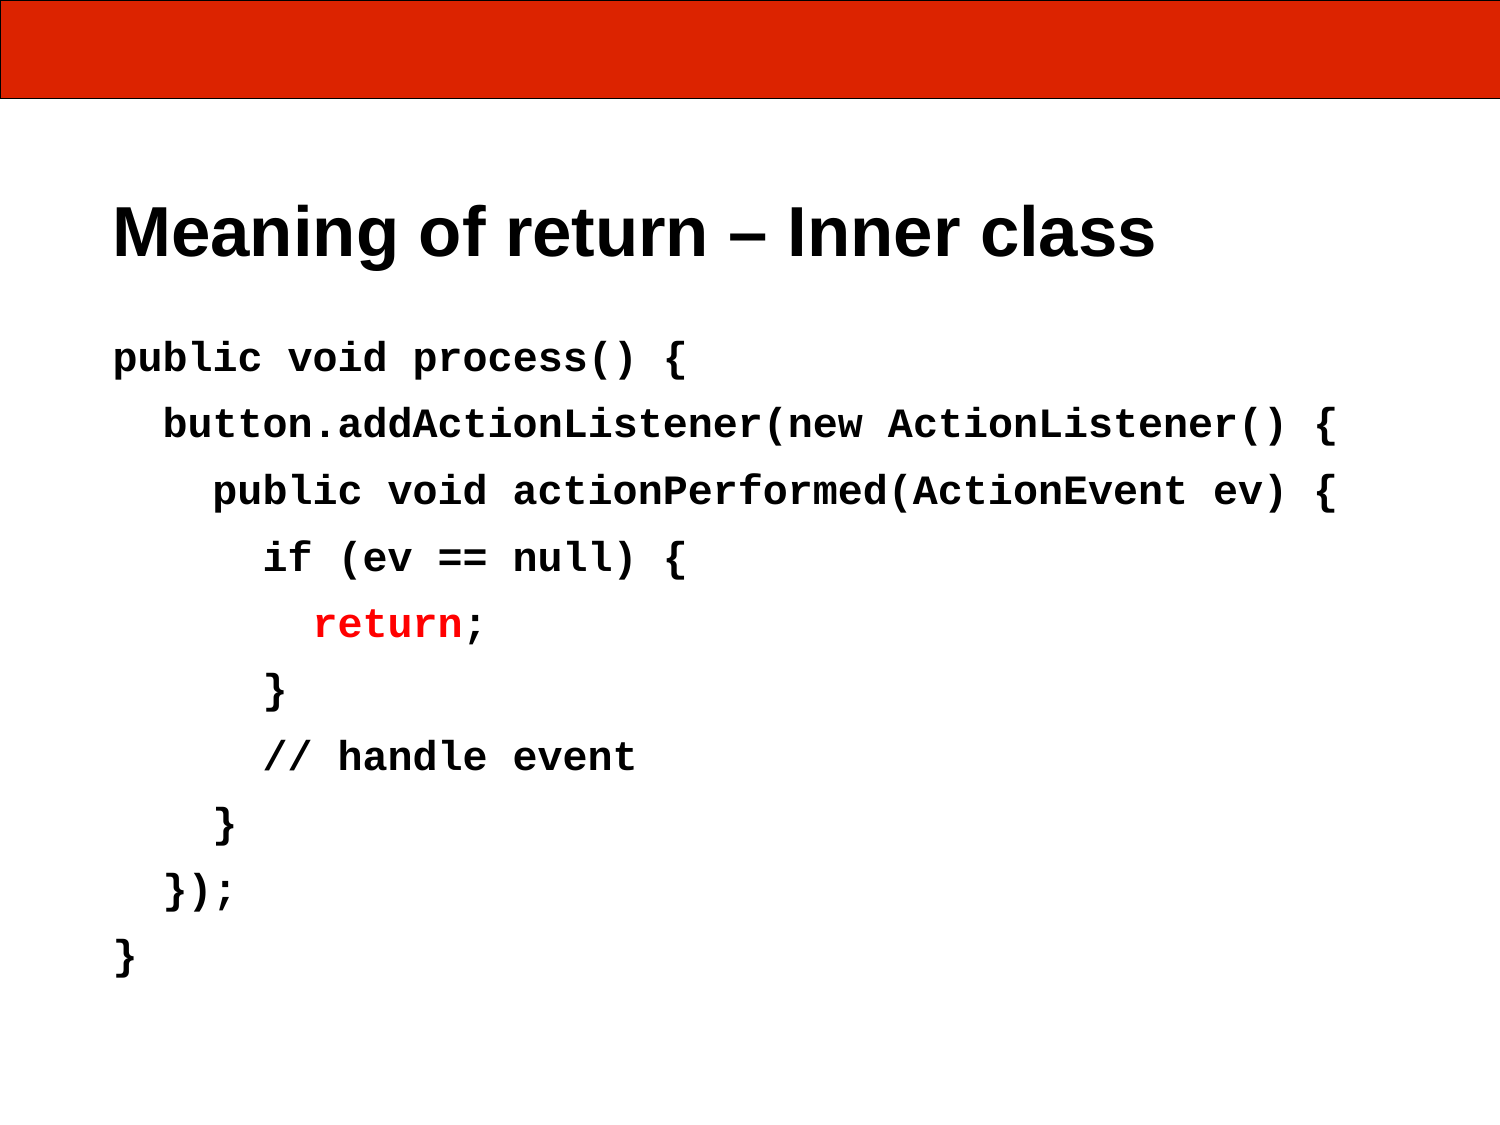

# Meaning of return – Inner class
public void process() {
 button.addActionListener(new ActionListener() {
 public void actionPerformed(ActionEvent ev) {
 if (ev == null) {
 return;
 }
 // handle event
 }
 });
}